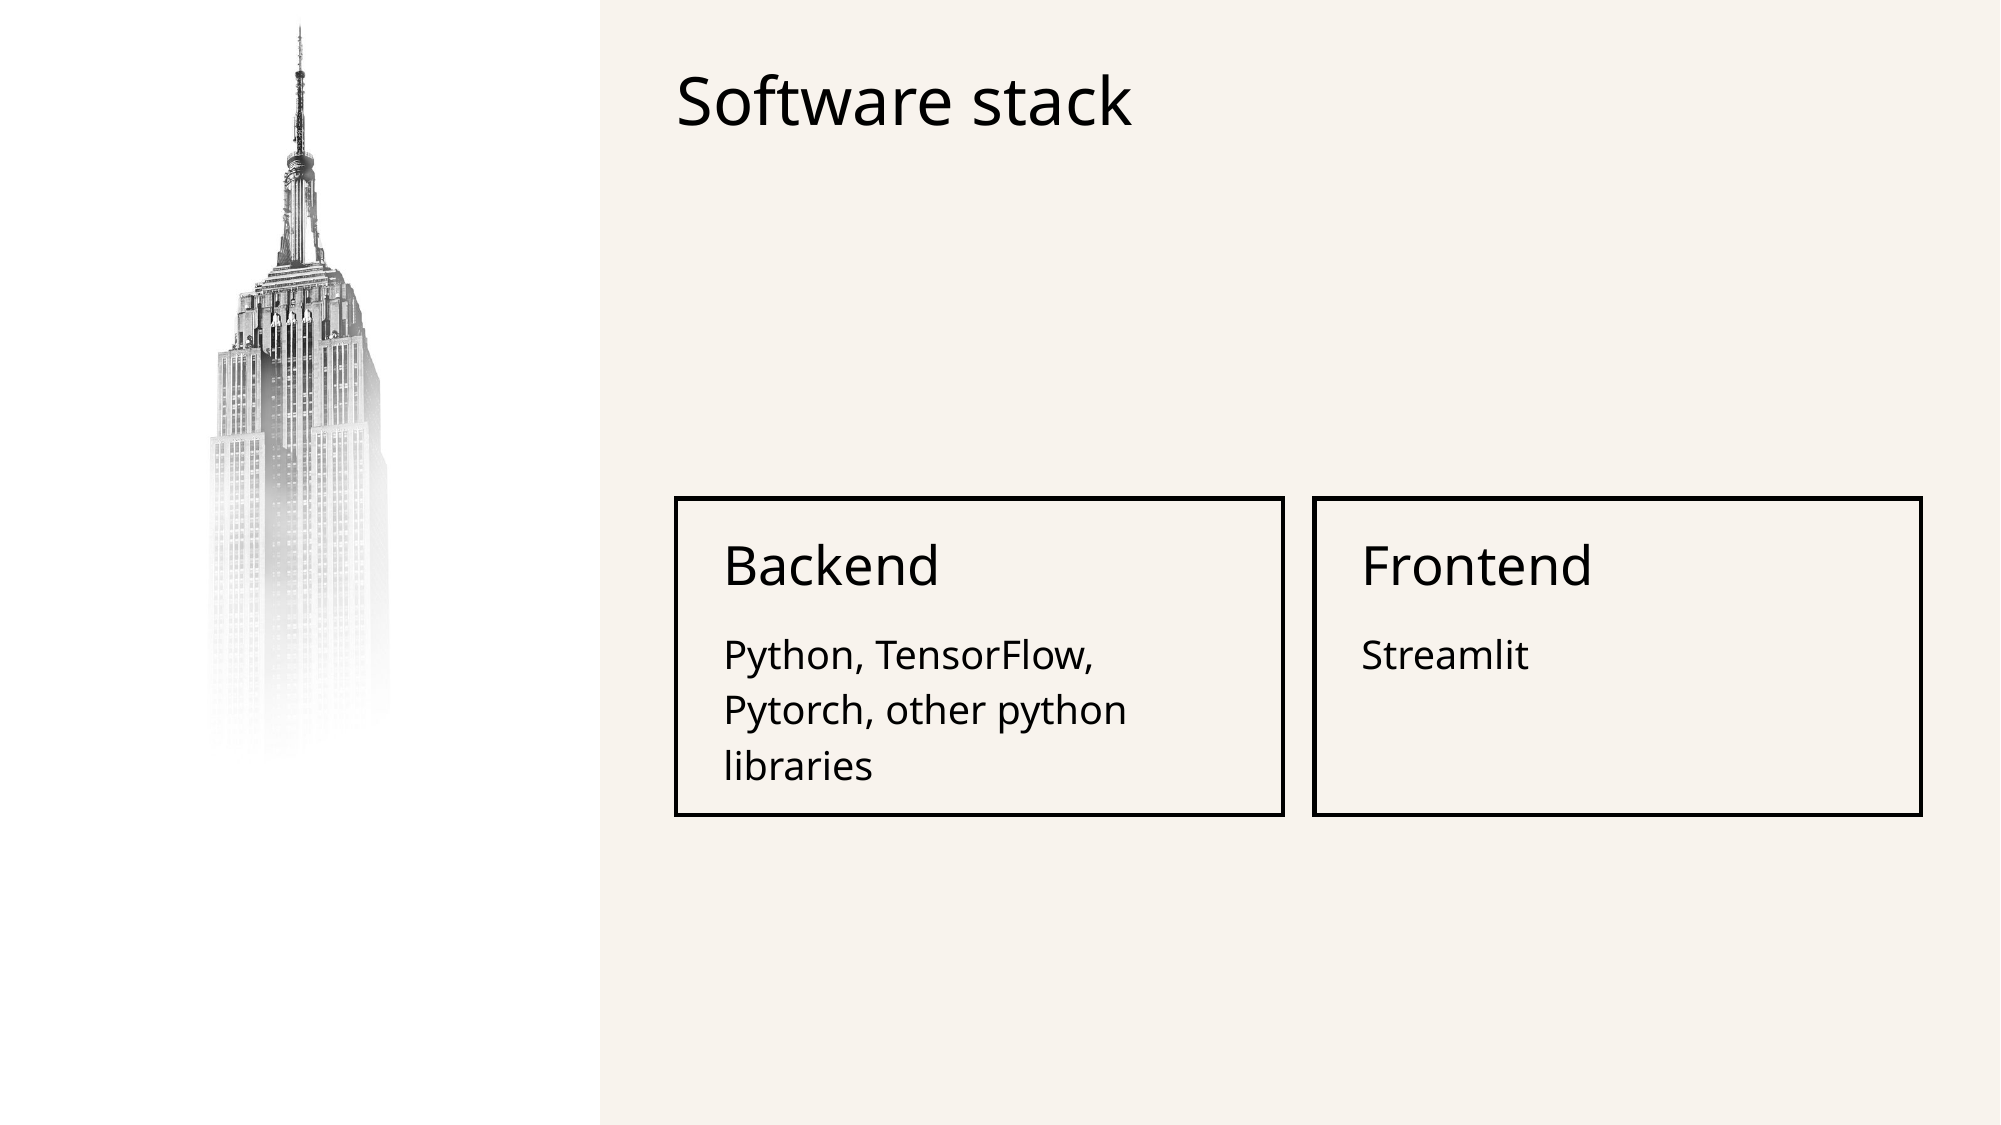

Software stack
Backend
Frontend
Python, TensorFlow,
Pytorch, other python
libraries
Streamlit